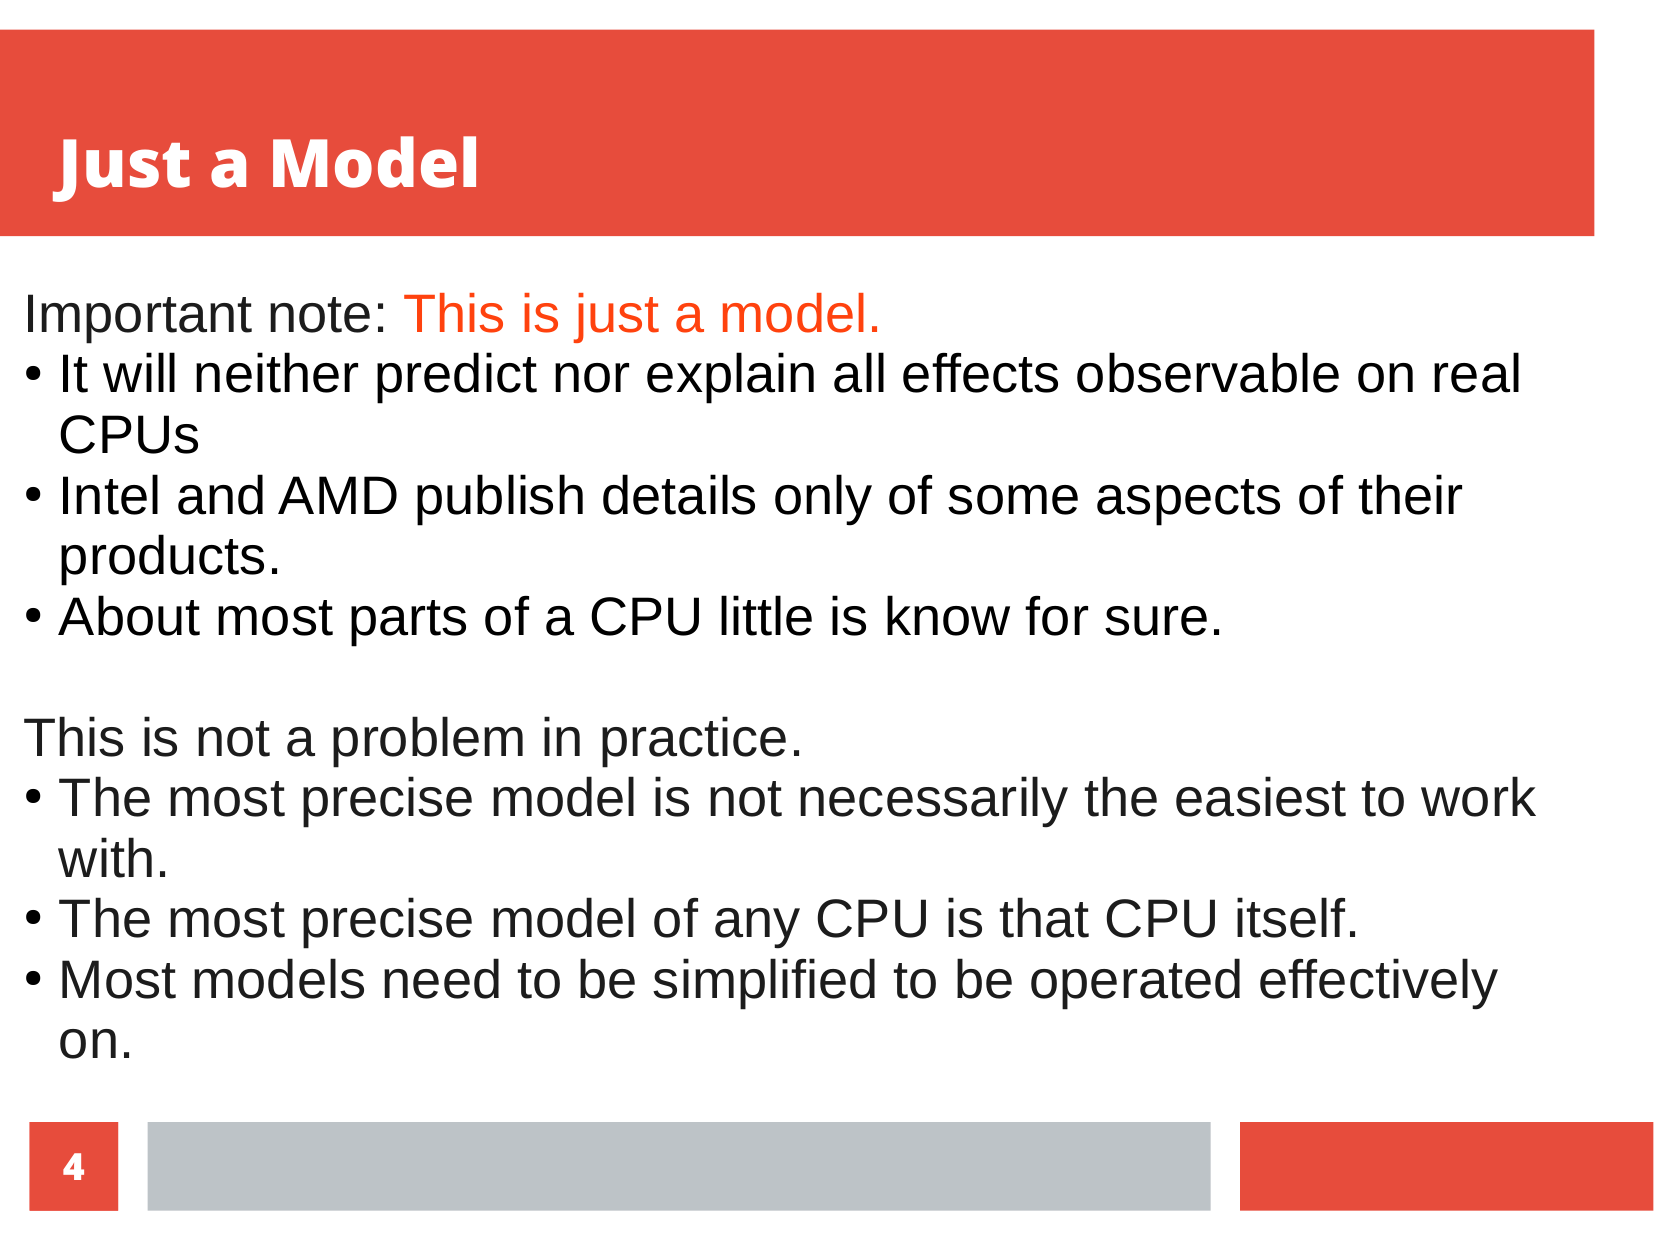

# Just a Model
Important note: This is just a model.
It will neither predict nor explain all effects observable on real CPUs
Intel and AMD publish details only of some aspects of their products.
About most parts of a CPU little is know for sure.
This is not a problem in practice.
The most precise model is not necessarily the easiest to work with.
The most precise model of any CPU is that CPU itself.
Most models need to be simplified to be operated effectively on.
4